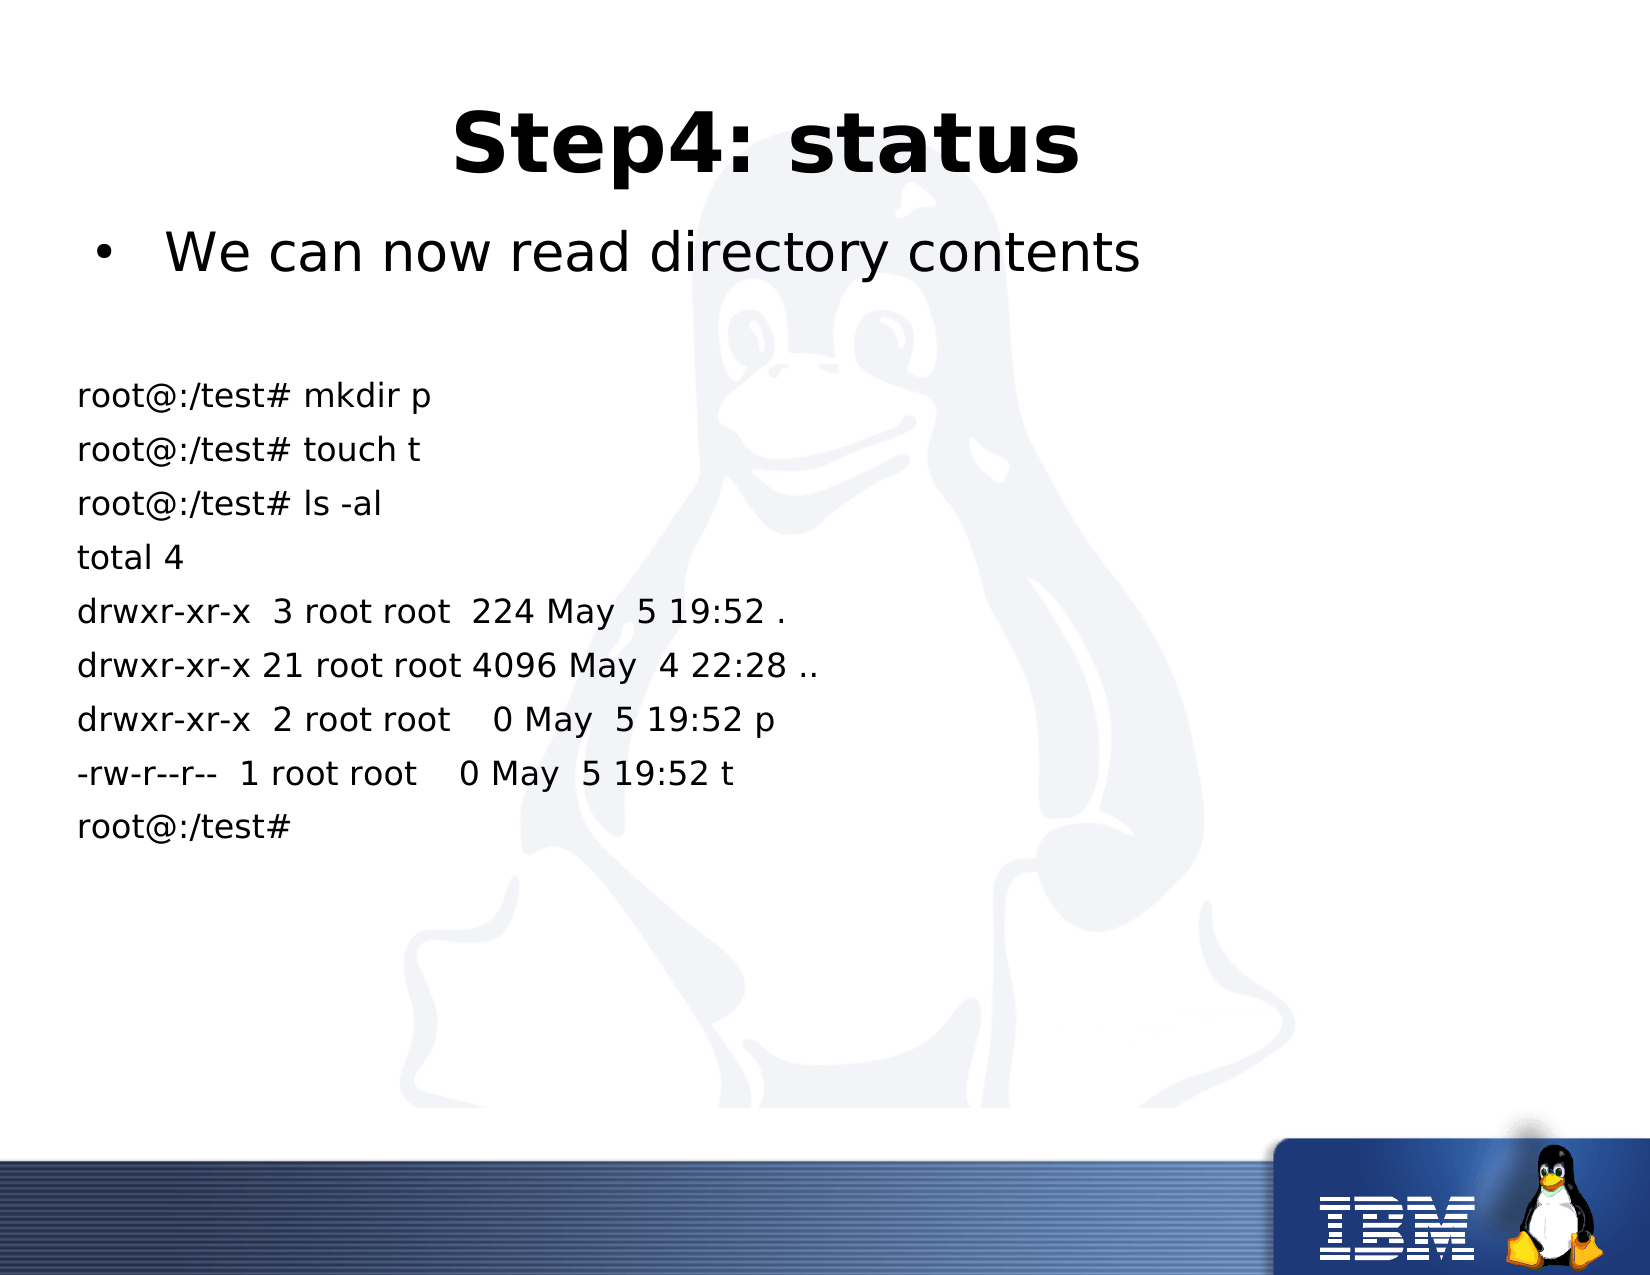

# Step4: status
 We can now read directory contents
root@:/test# mkdir p
root@:/test# touch t
root@:/test# ls -al
total 4
drwxr-xr-x 3 root root 224 May 5 19:52 .
drwxr-xr-x 21 root root 4096 May 4 22:28 ..
drwxr-xr-x 2 root root 0 May 5 19:52 p
-rw-r--r-- 1 root root 0 May 5 19:52 t
root@:/test#